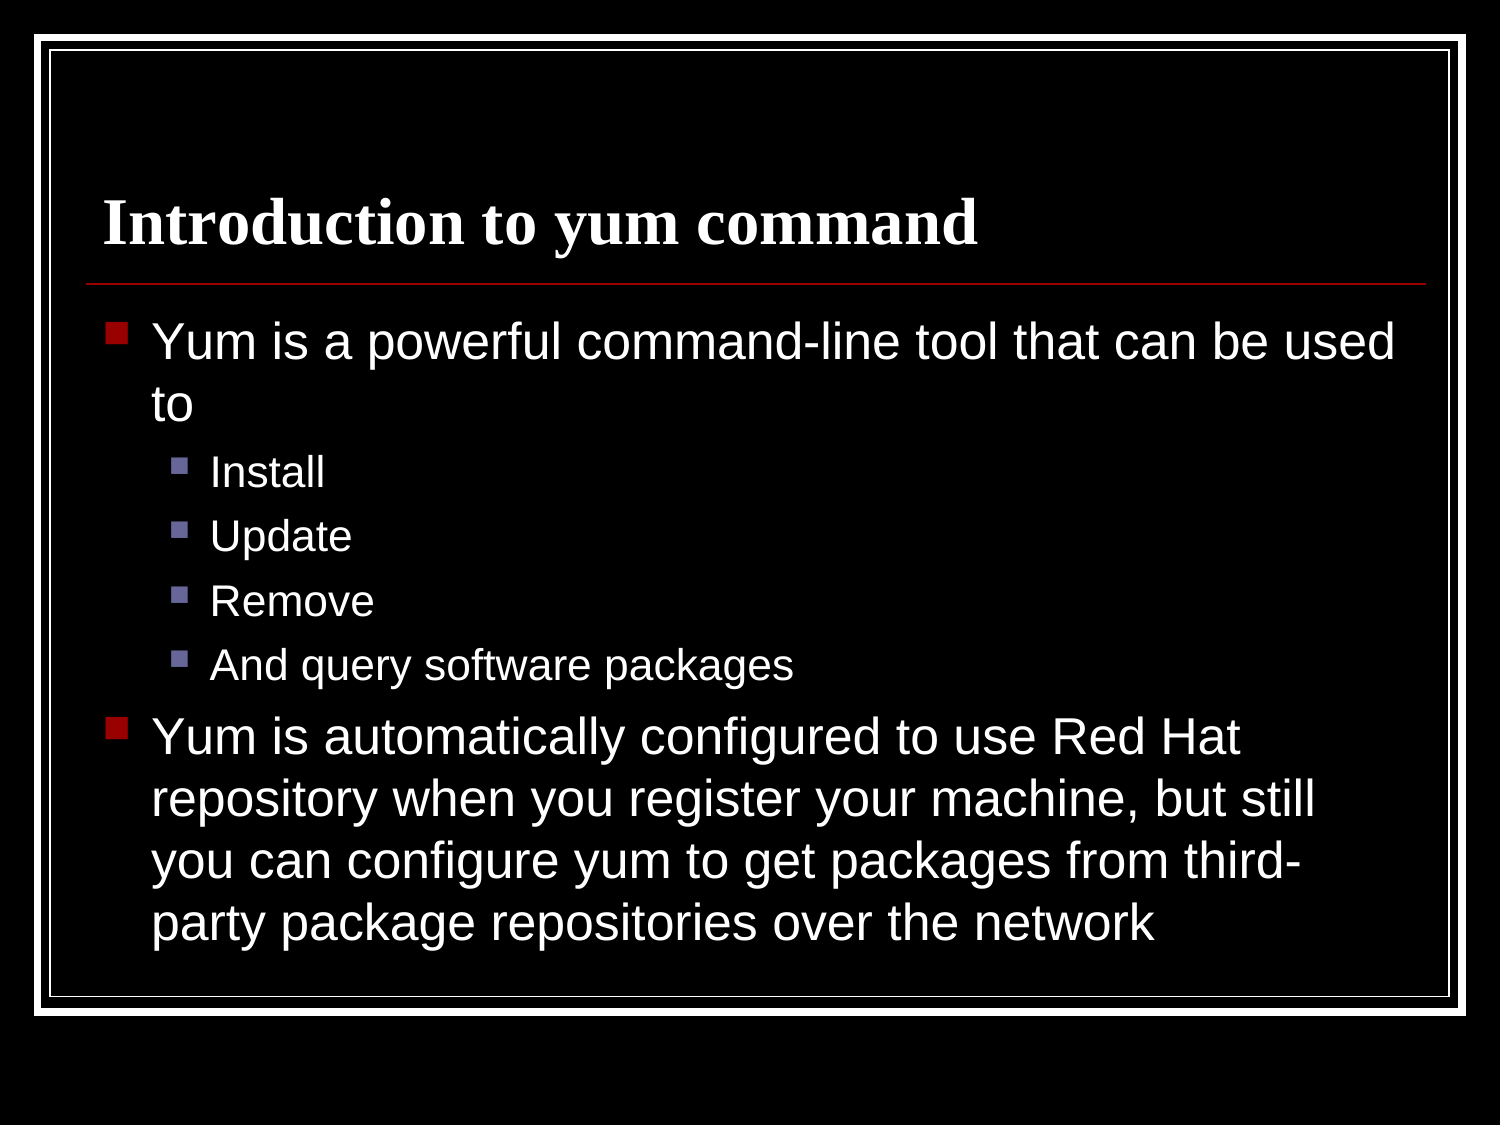

# Introduction to yum command
Yum is a powerful command-line tool that can be used to
Install
Update
Remove
And query software packages
Yum is automatically configured to use Red Hat repository when you register your machine, but still you can configure yum to get packages from third-party package repositories over the network